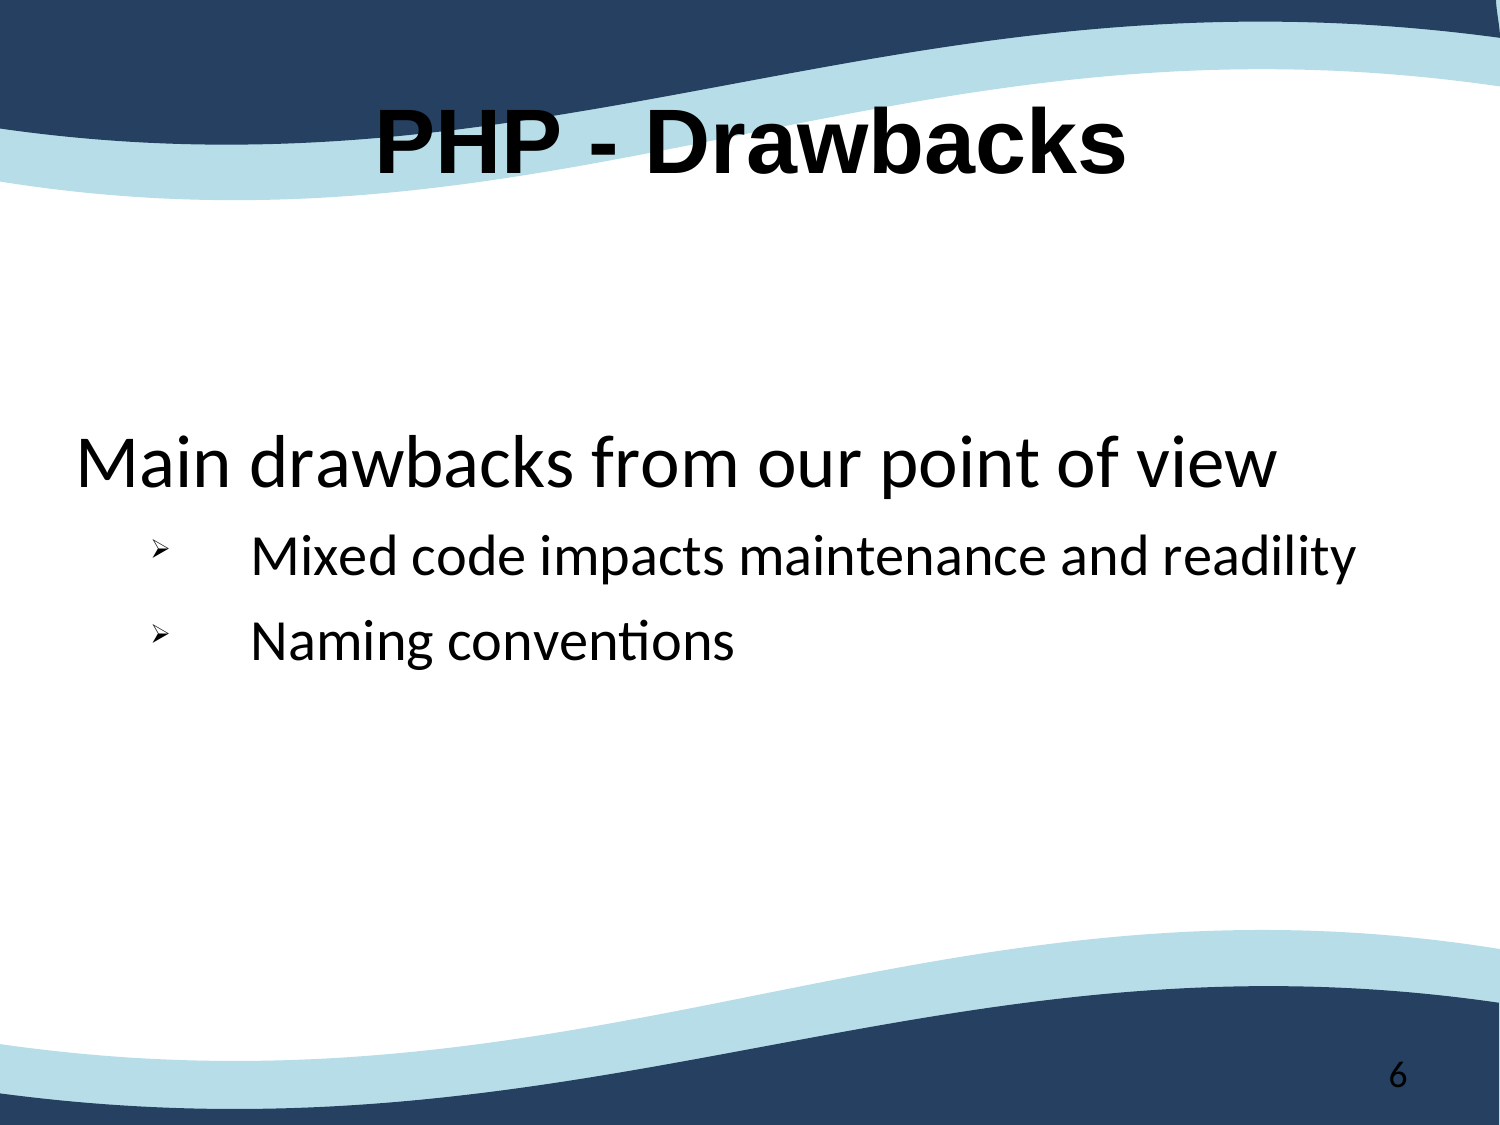

PHP - Drawbacks
Main drawbacks from our point of view
Mixed code impacts maintenance and readility
Naming conventions
6